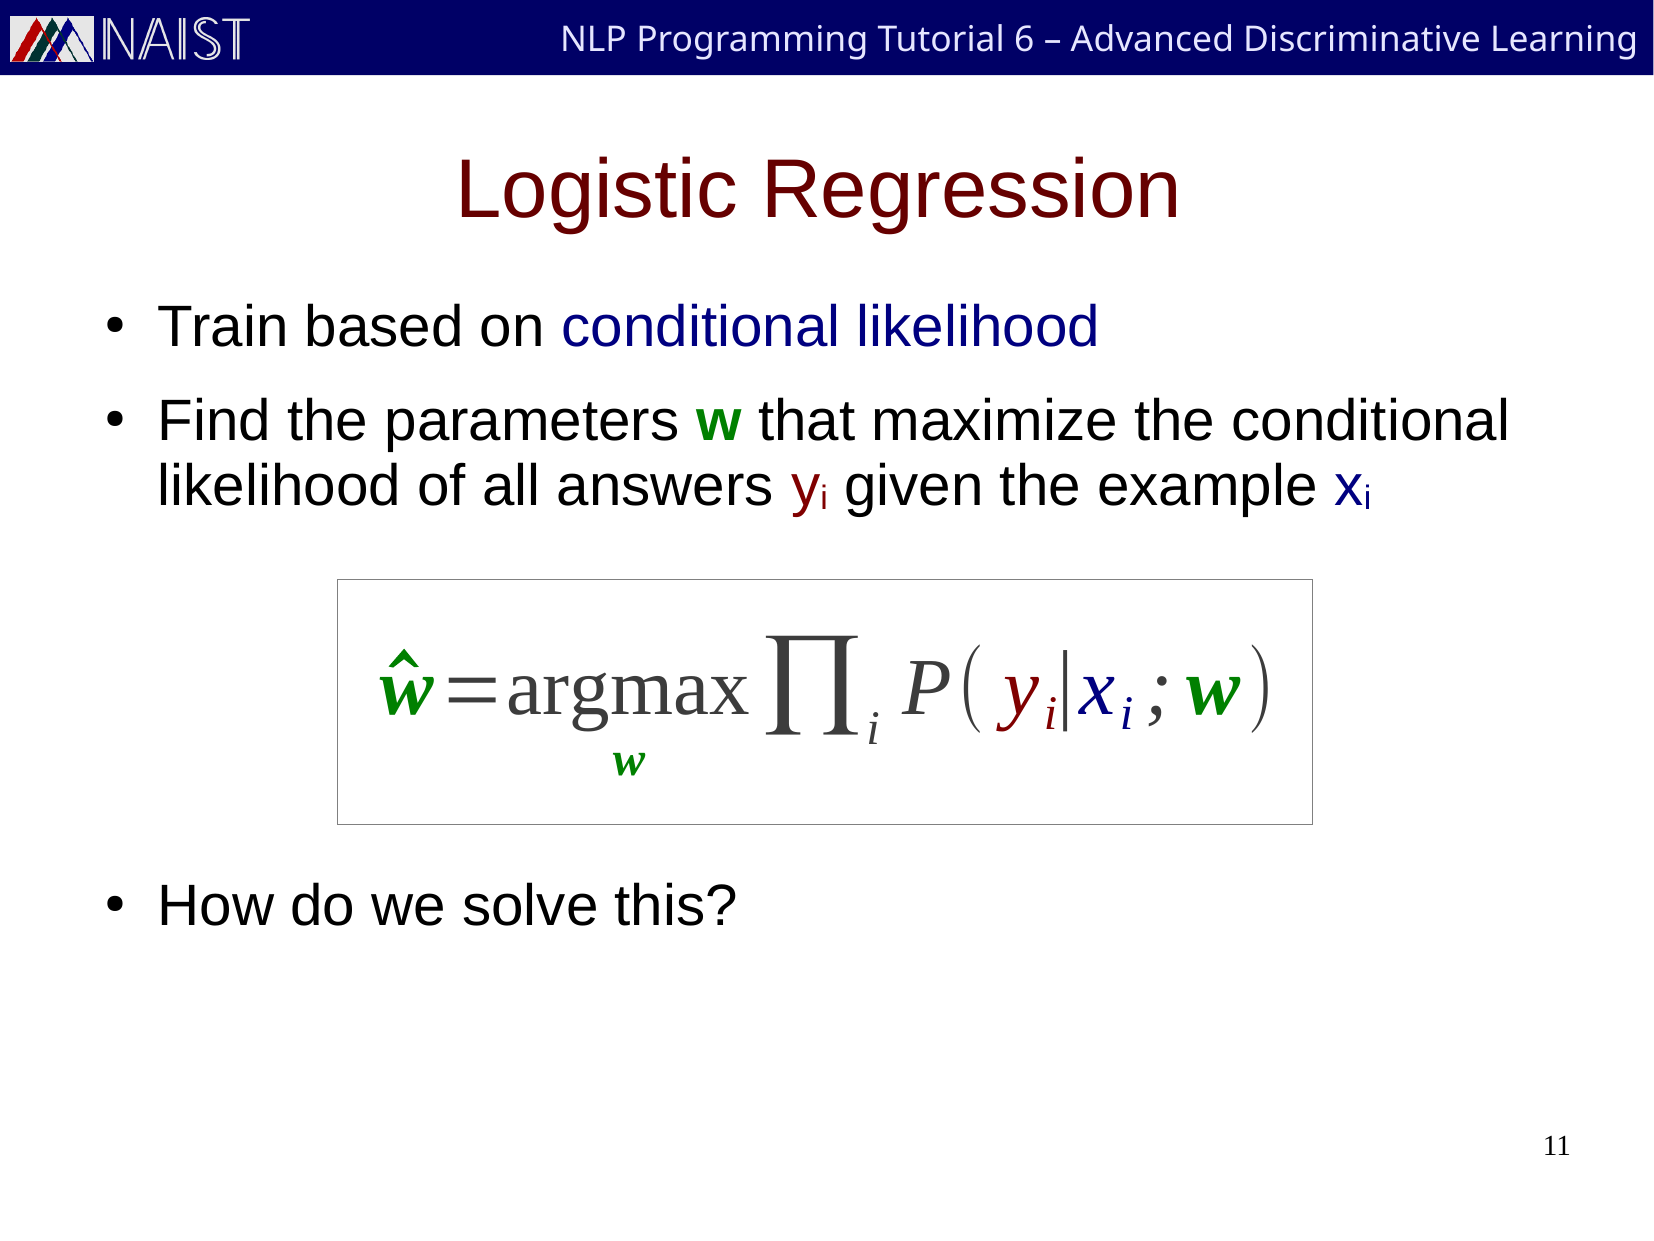

# Logistic Regression
Train based on conditional likelihood
Find the parameters w that maximize the conditional likelihood of all answers yi given the example xi
How do we solve this?
11